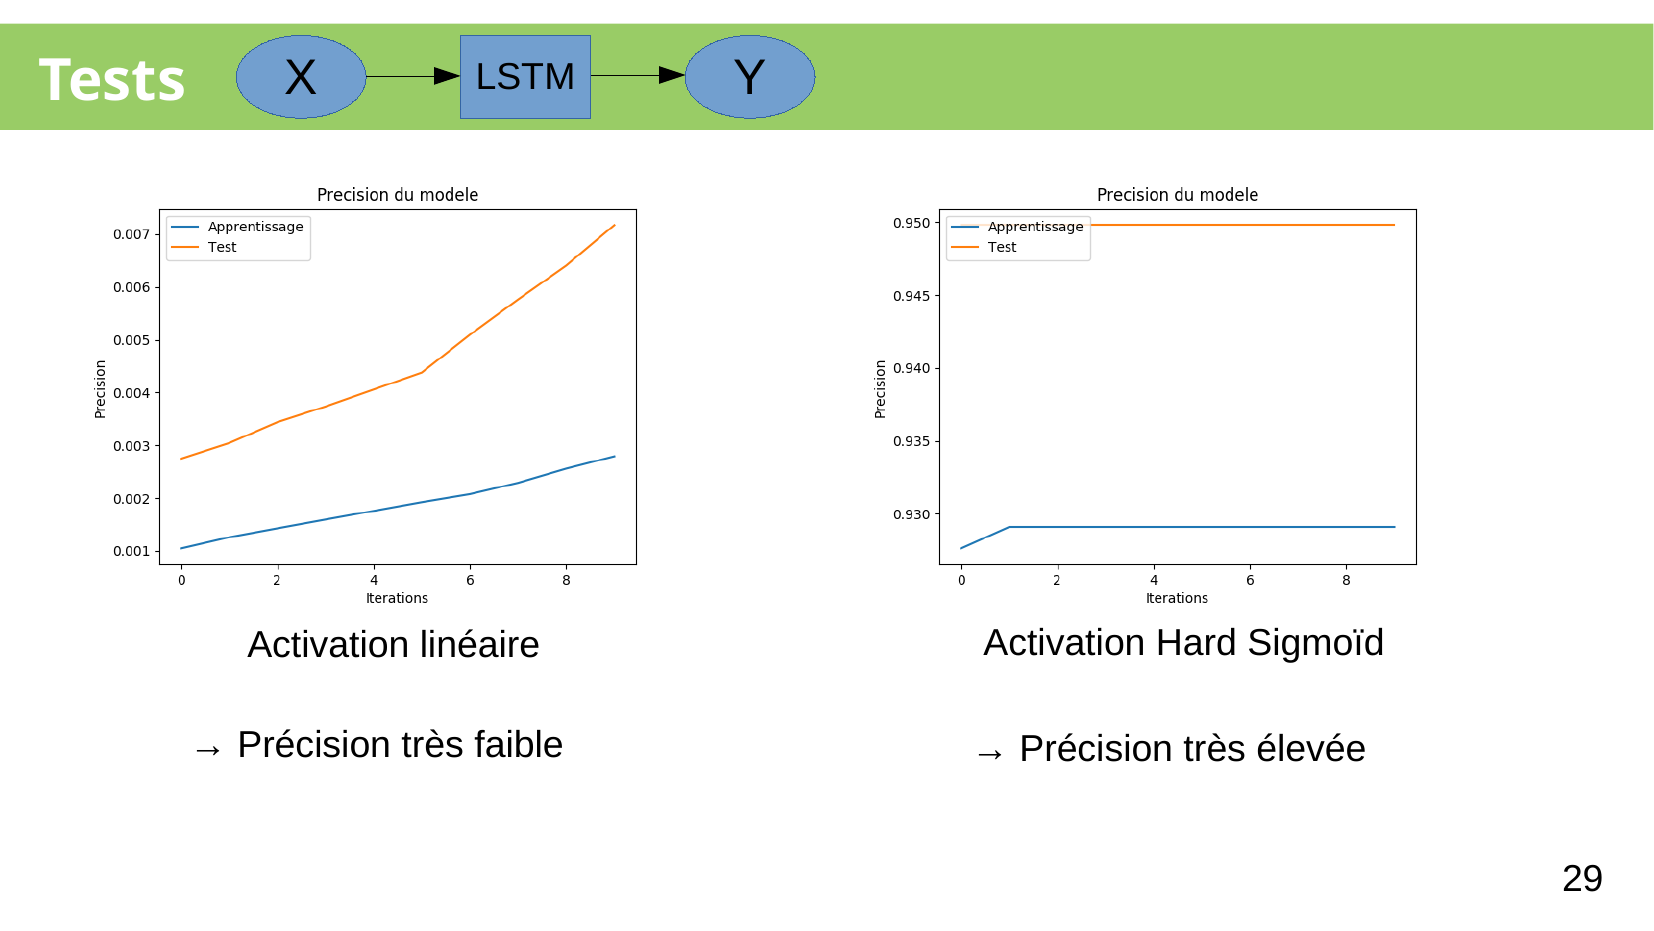

# Tests
X
LSTM
Y
Activation Hard Sigmoïd
Activation linéaire
→ Précision très faible
→ Précision très élevée